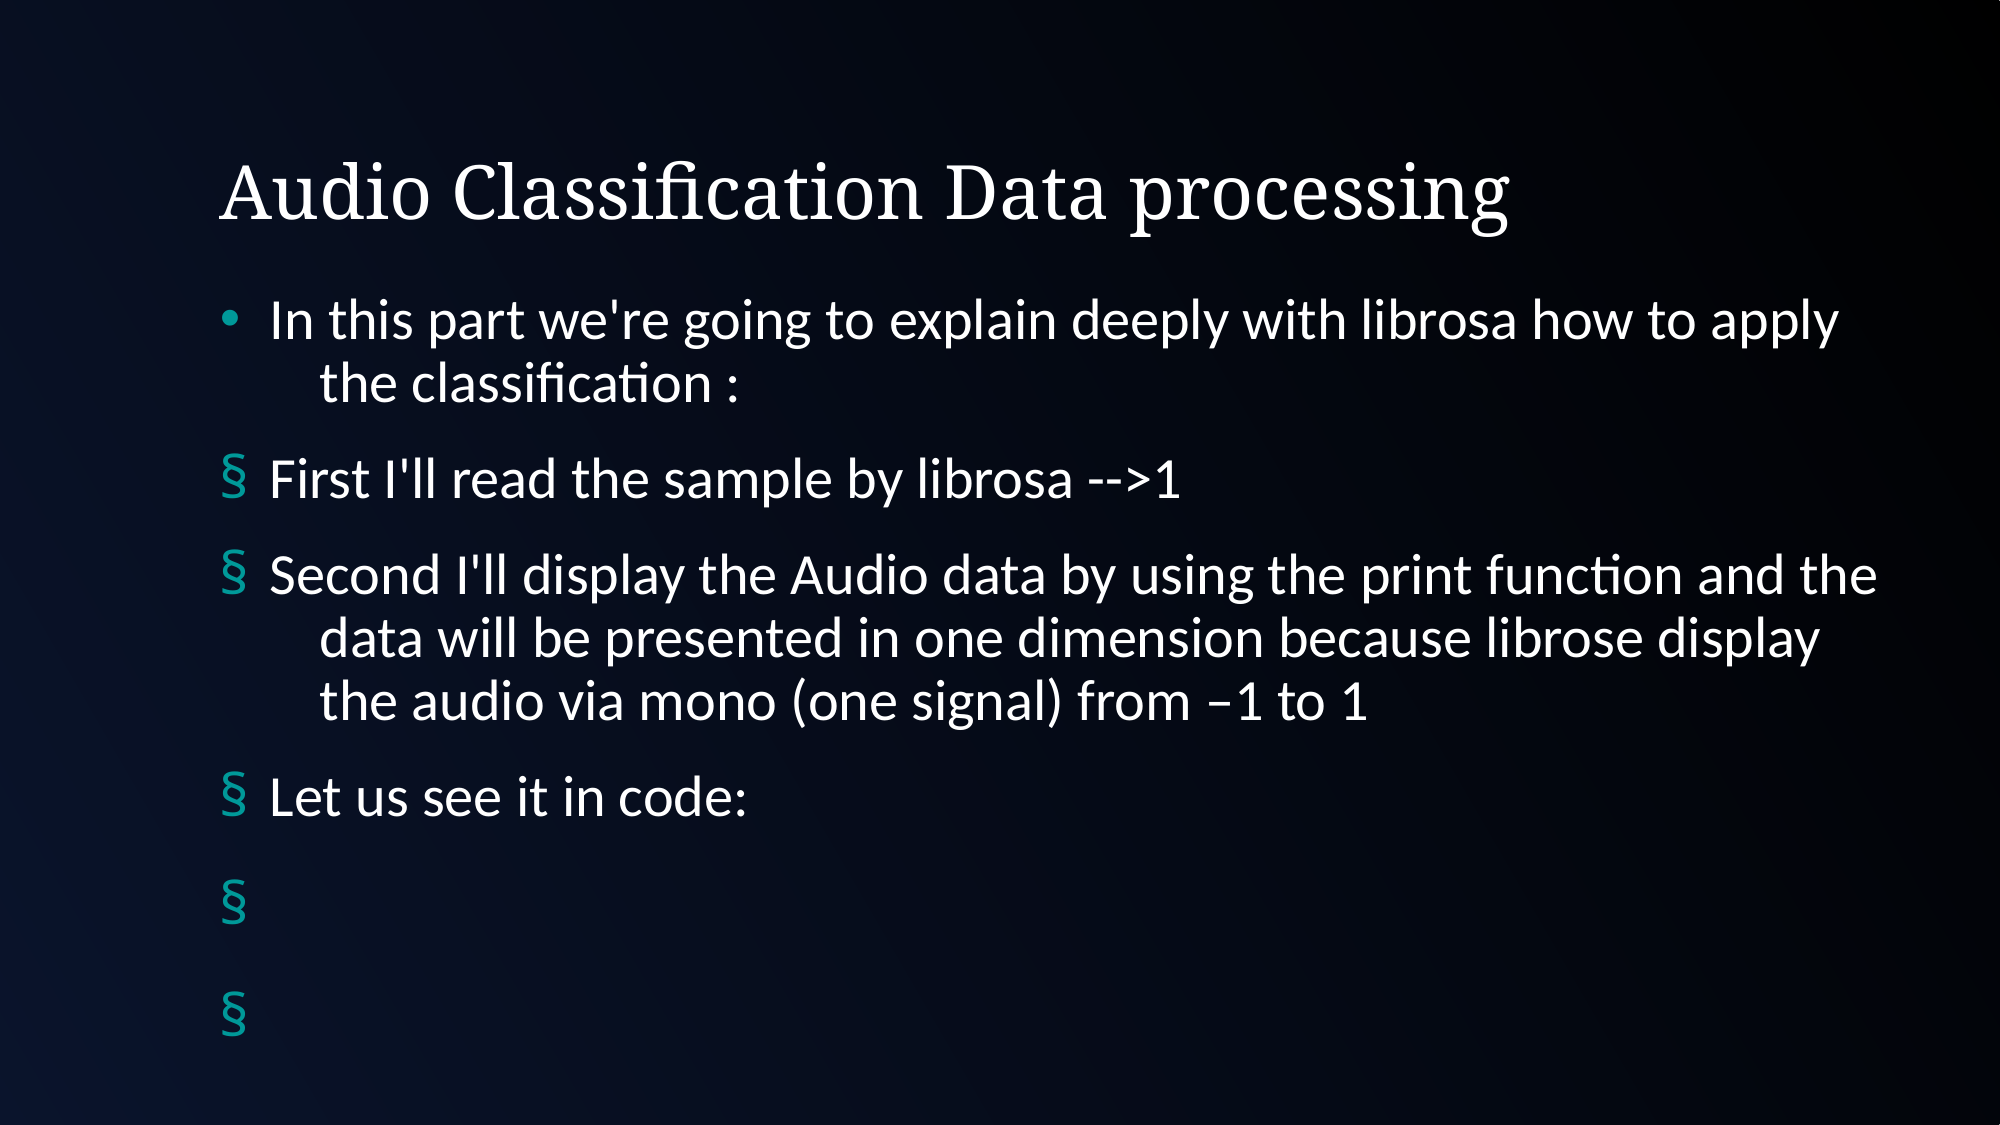

# Audio Classification Data processing
In this part we're going to explain deeply with librosa how to apply the classification :
First I'll read the sample by librosa -->1
Second I'll display the Audio data by using the print function and the data will be presented in one dimension because librose display the audio via mono (one signal) from –1 to 1
Let us see it in code: